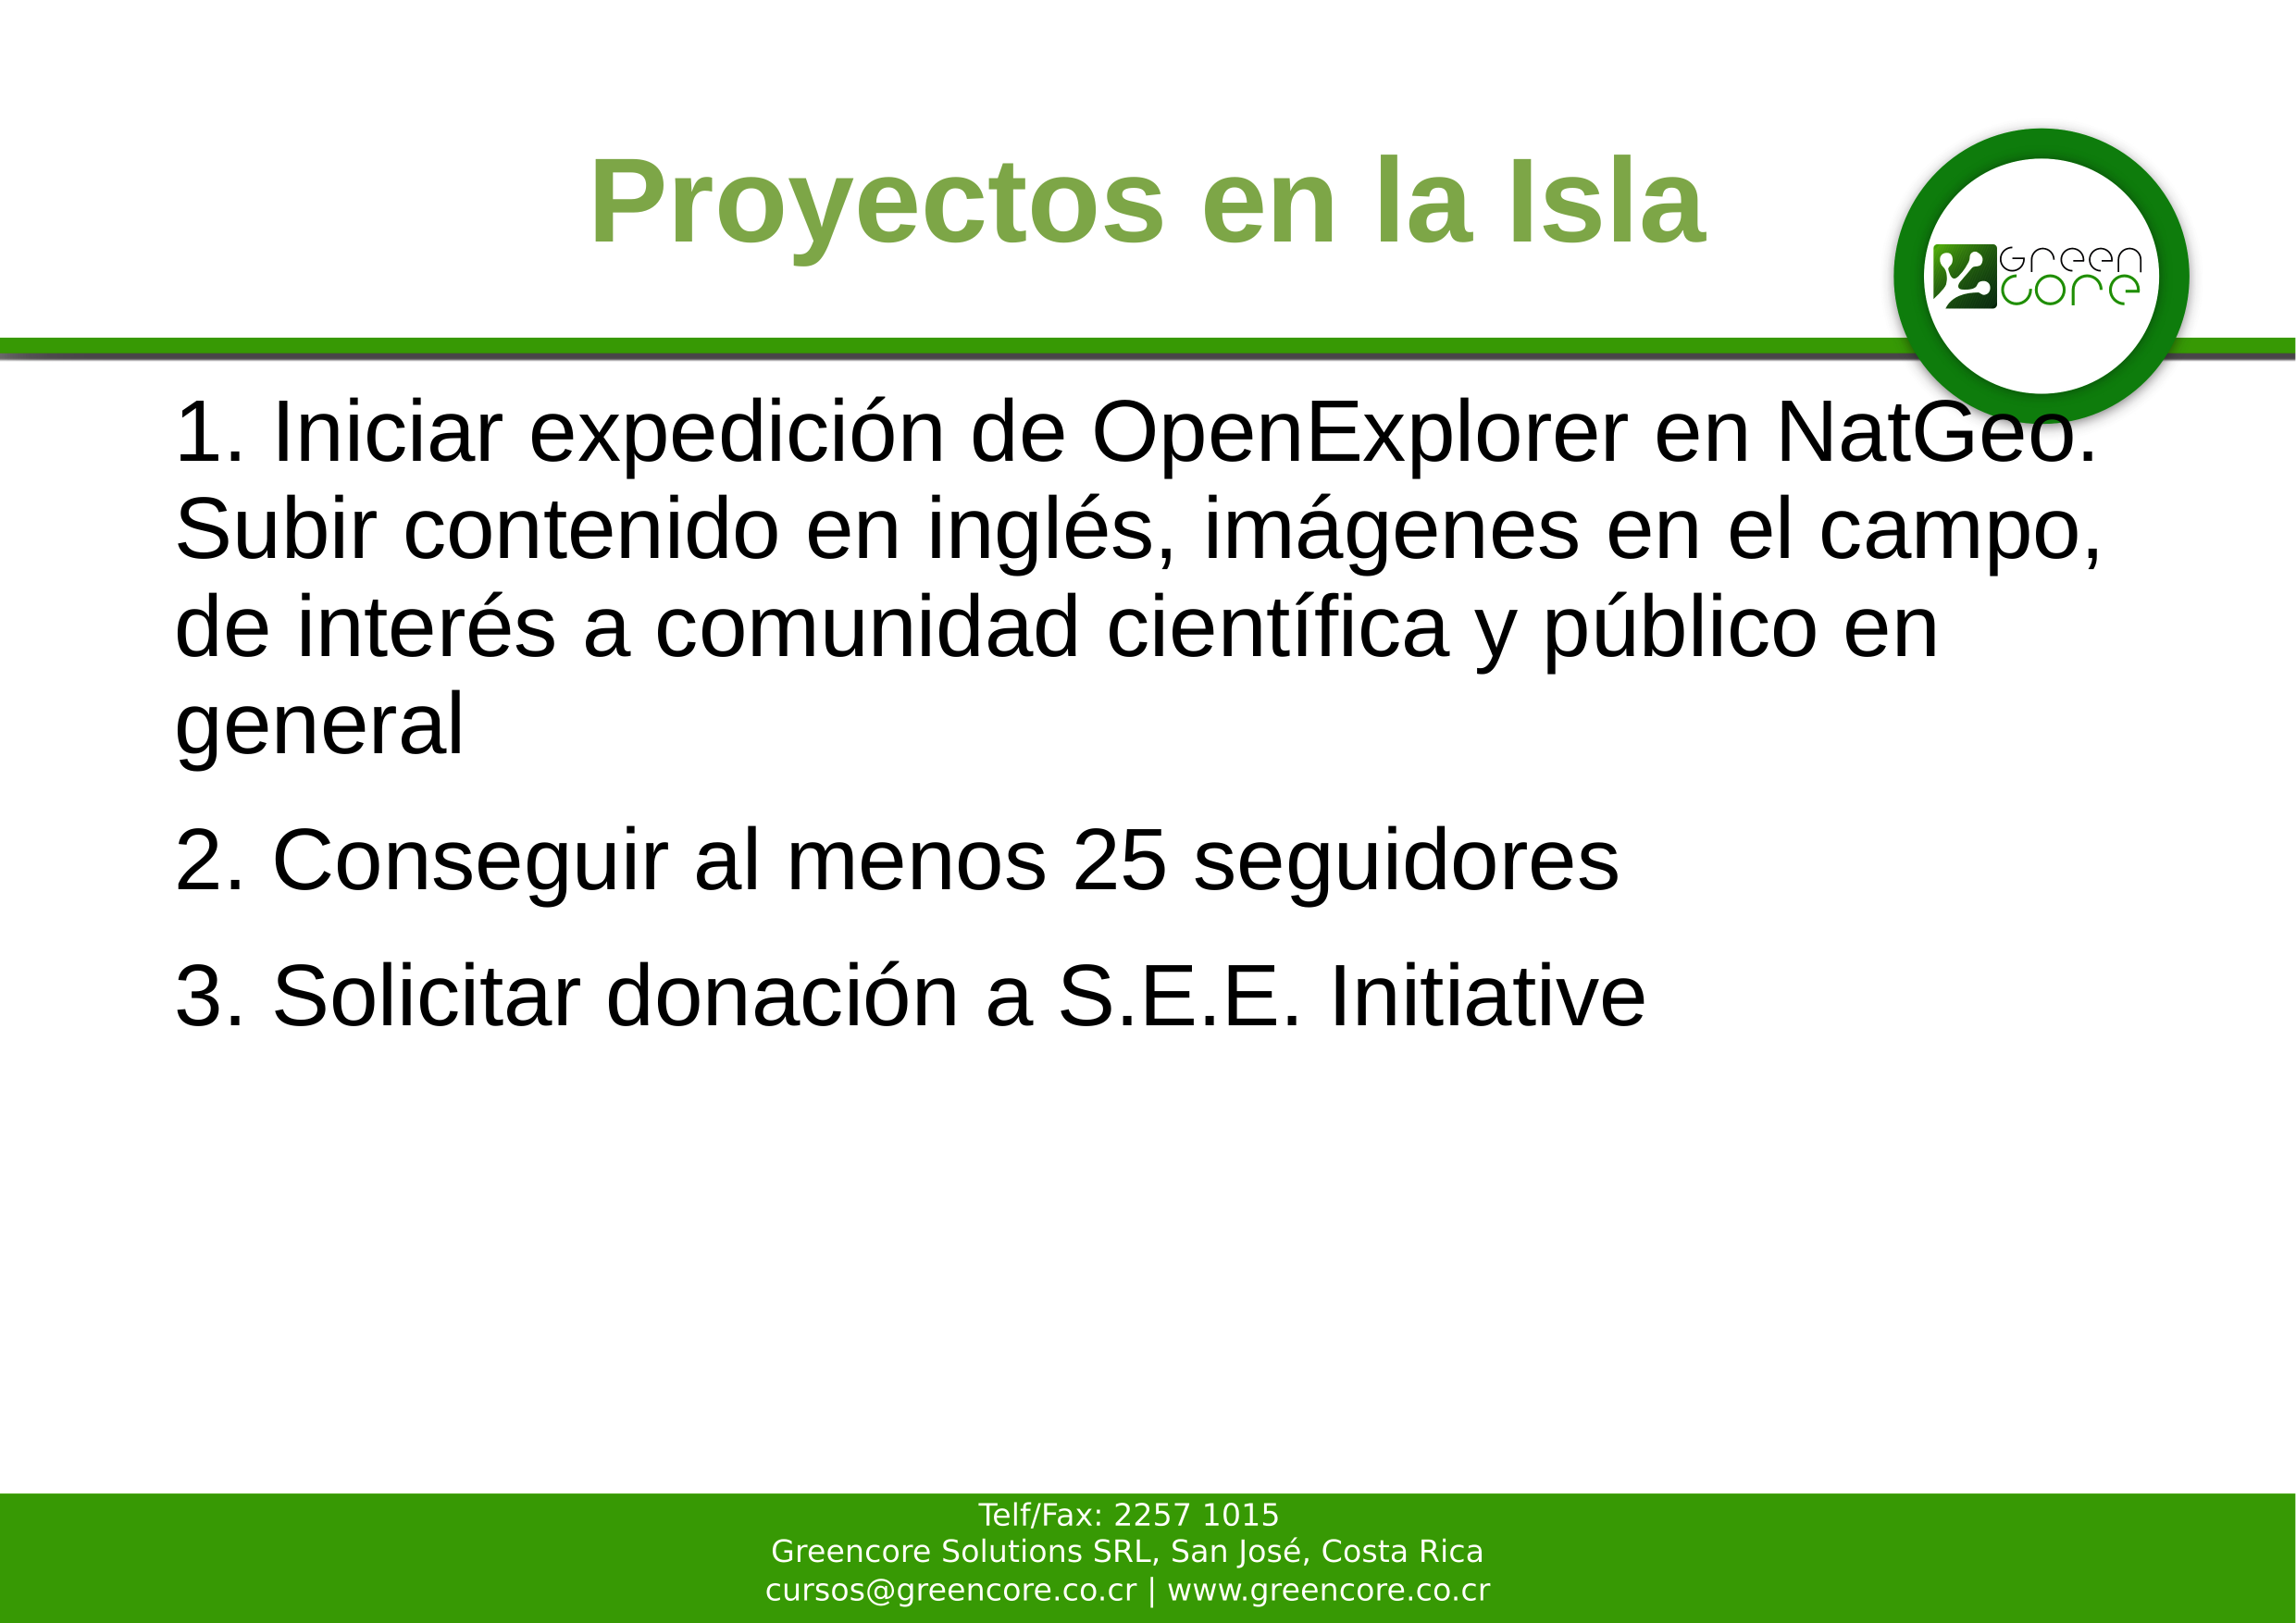

# Proyectos en la Isla
1. Iniciar expedición de OpenExplorer en NatGeo. Subir contenido en inglés, imágenes en el campo, de interés a comunidad científica y público en general
2. Conseguir al menos 25 seguidores
3. Solicitar donación a S.E.E. Initiative